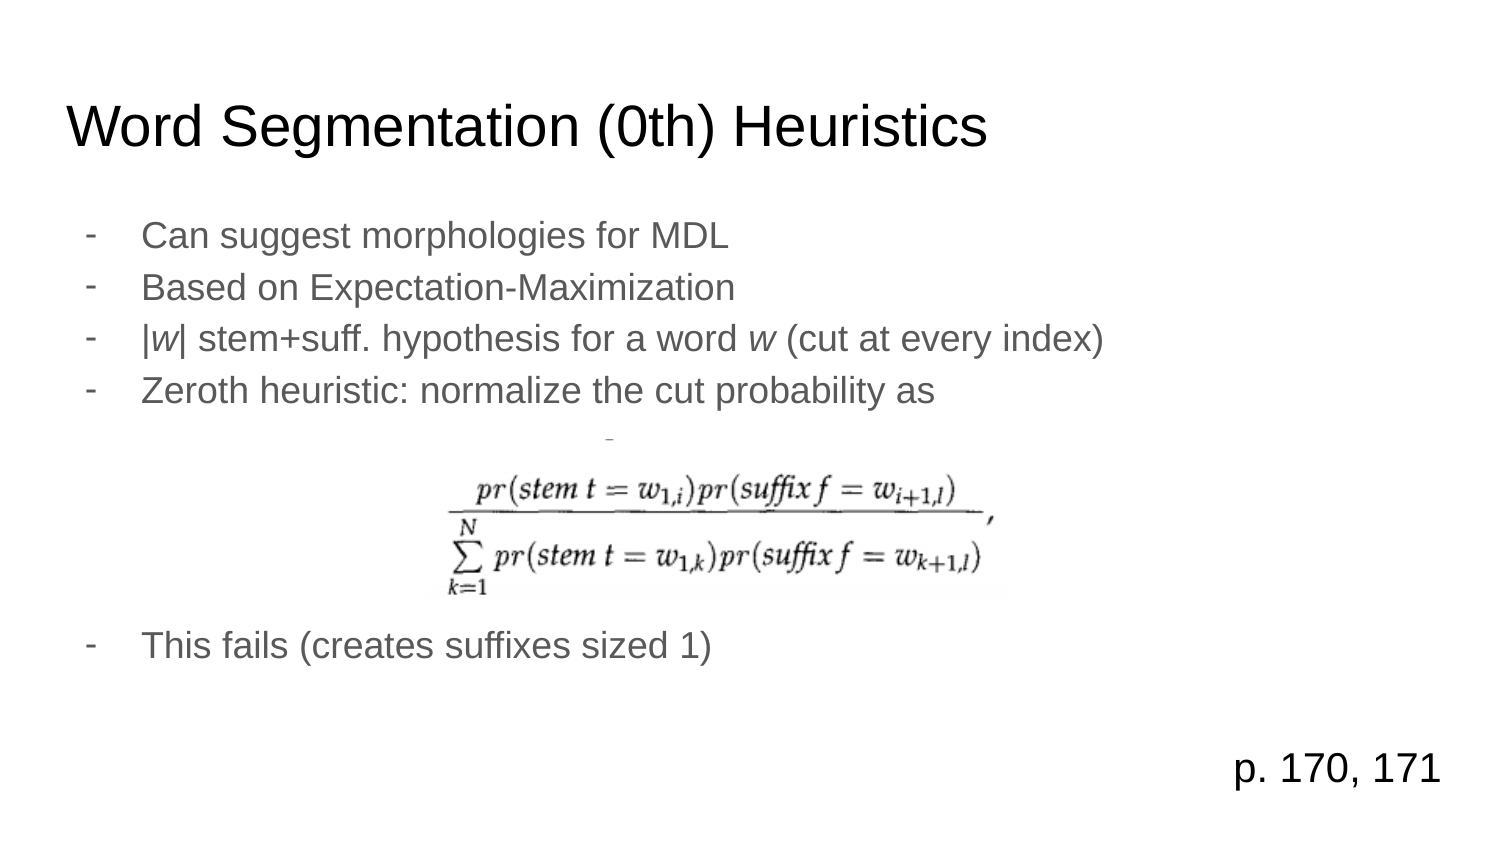

# Word Segmentation (0th) Heuristics
Can suggest morphologies for MDL
Based on Expectation-Maximization
|w| stem+suff. hypothesis for a word w (cut at every index)
Zeroth heuristic: normalize the cut probability as
This fails (creates suffixes sized 1)
p. 170, 171